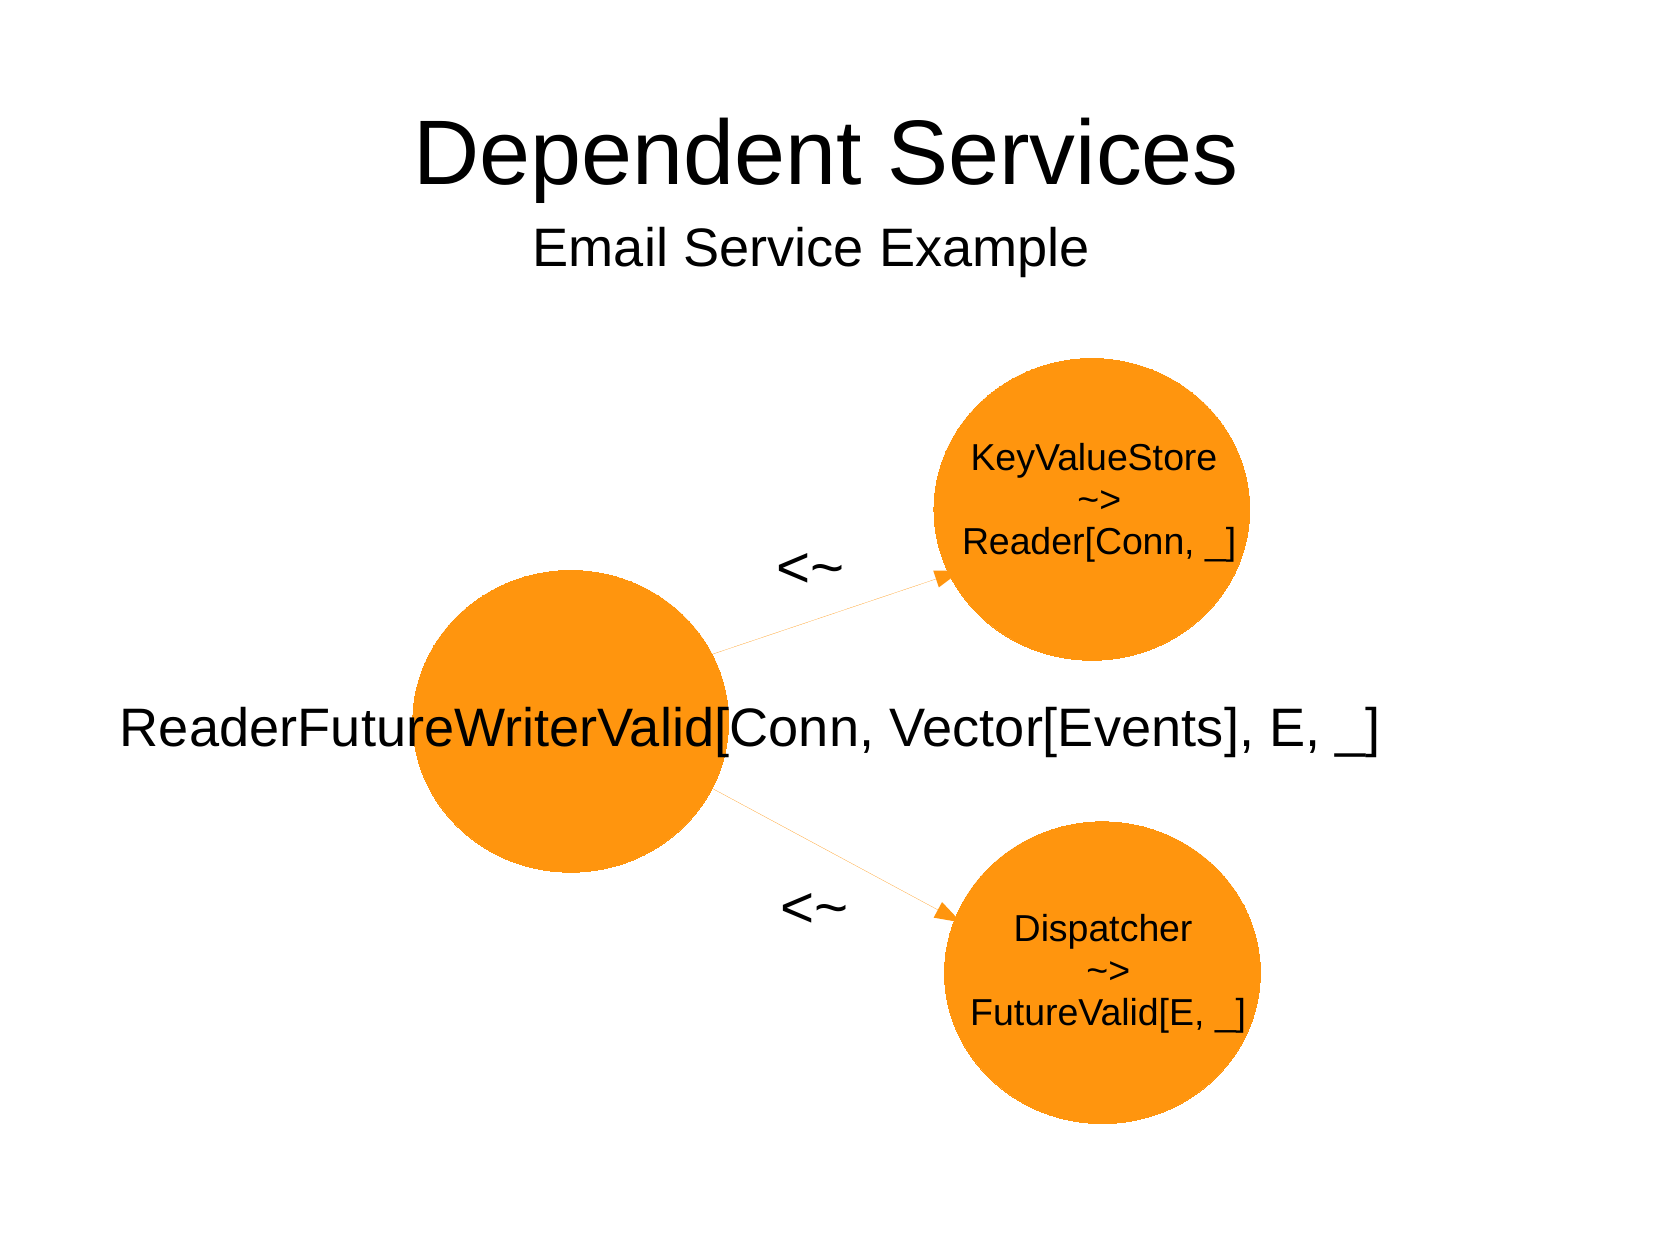

# Dependent Services
Email Service Example
KeyValueStore
~>
Reader[Conn, _]
<~
ReaderFutureWriterValid[Conn, Vector[Events], E, _]
<~
Dispatcher
~>
FutureValid[E, _]